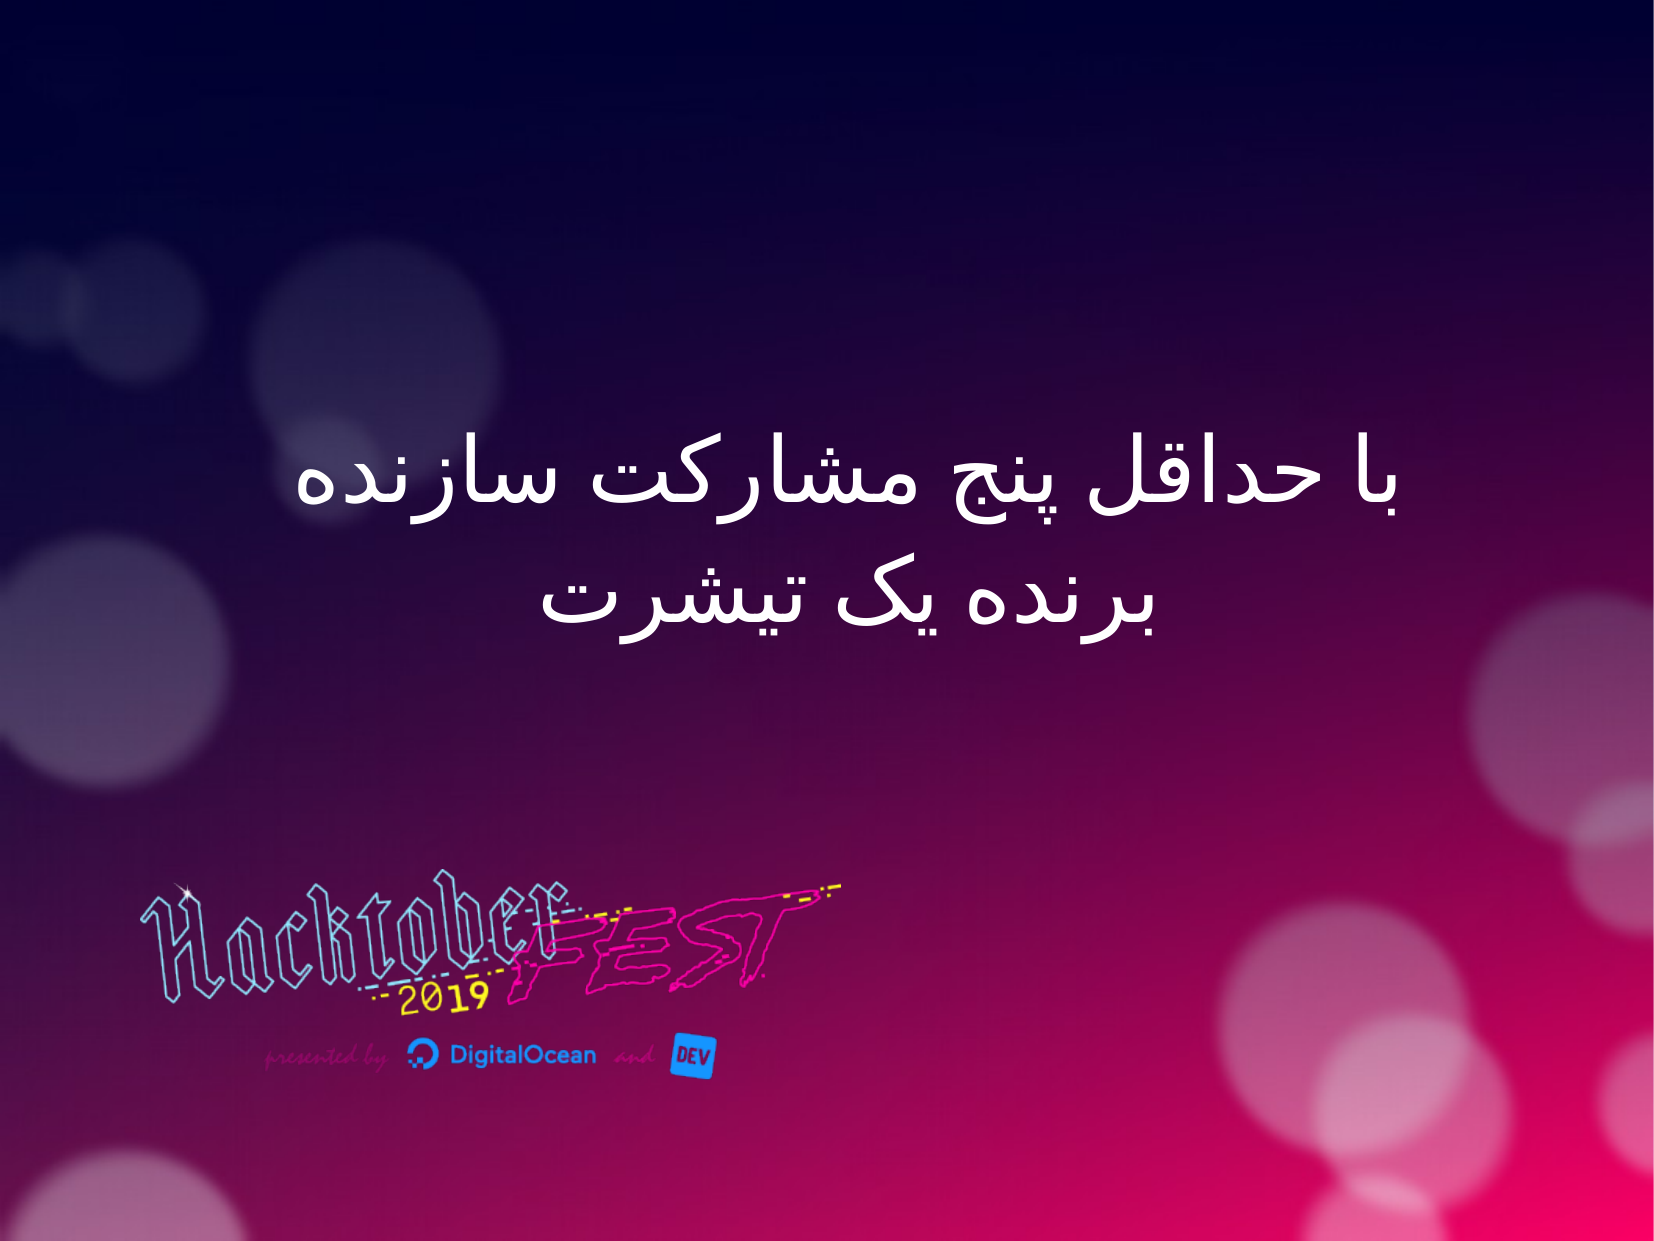

# با حداقل پنج مشارکت سازنده
برنده یک تیشرت